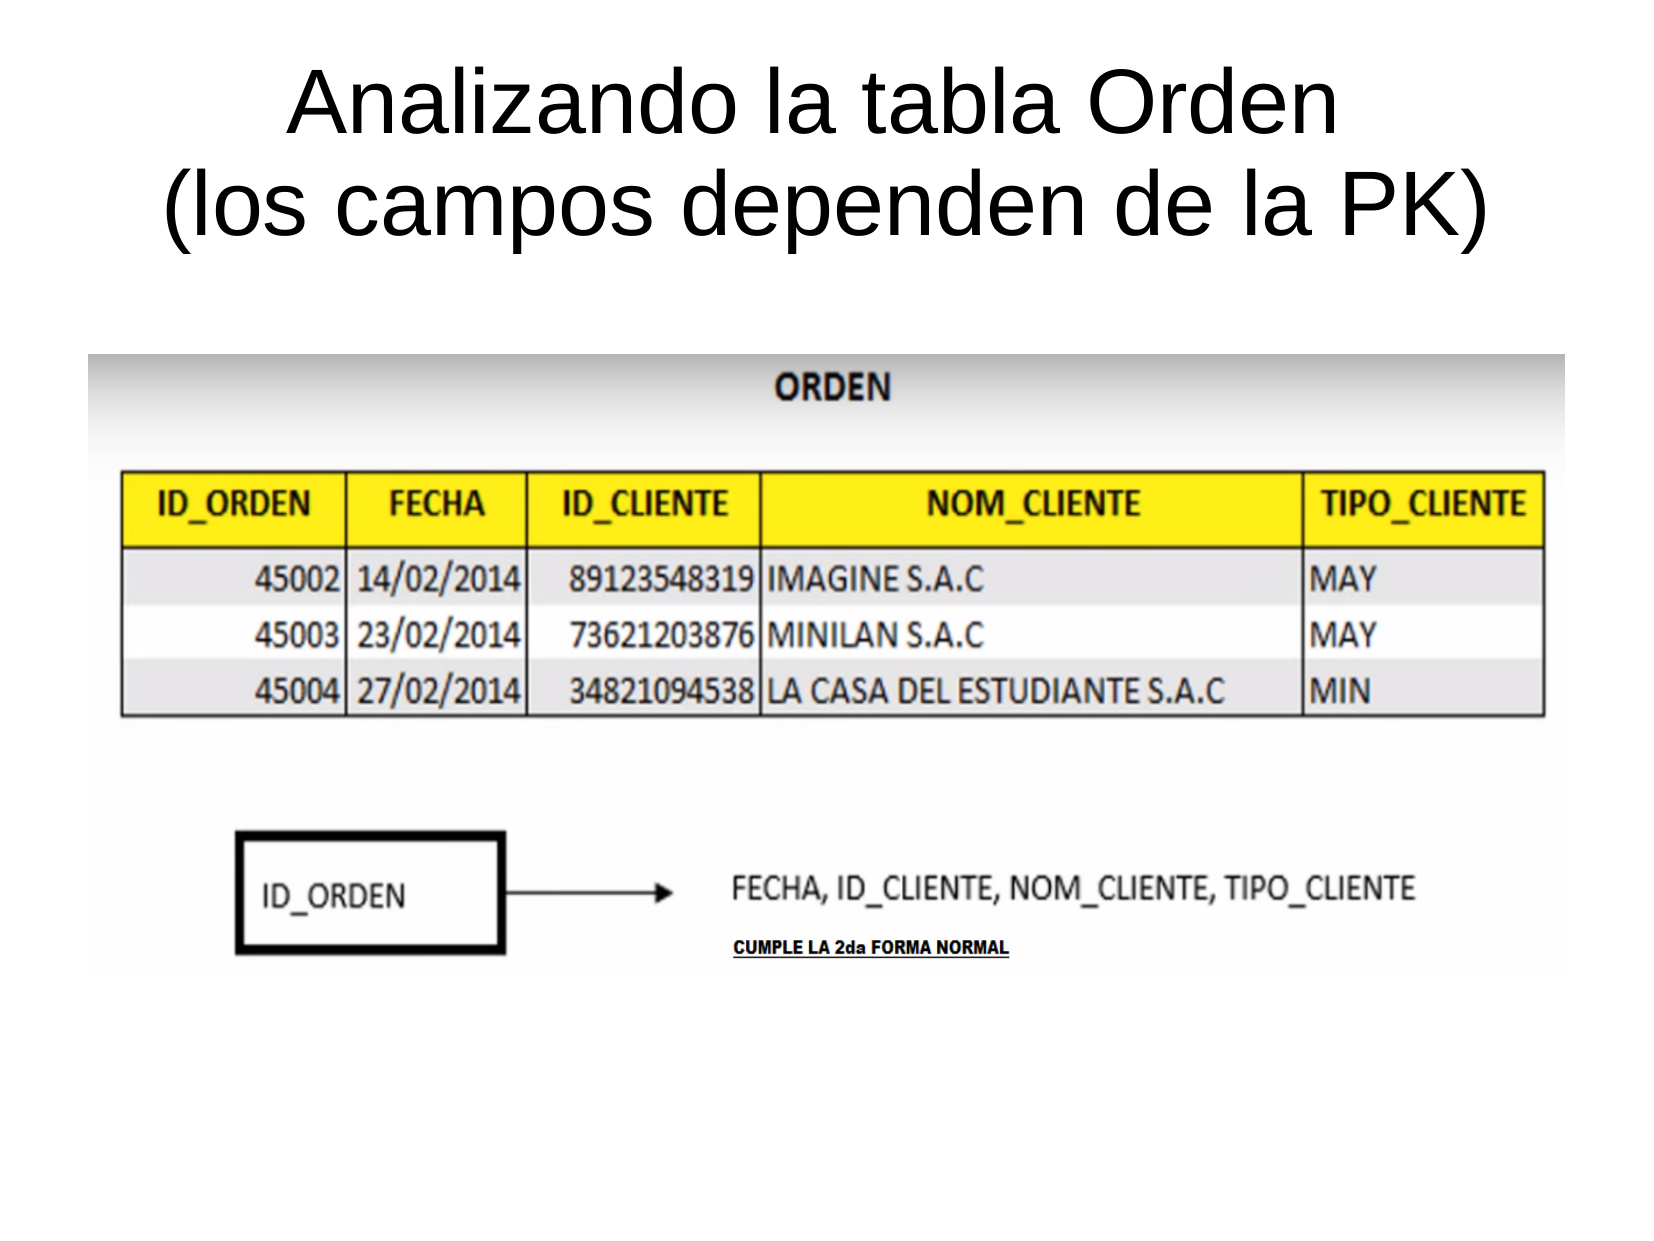

# Analizando la tabla Orden (los campos dependen de la PK)